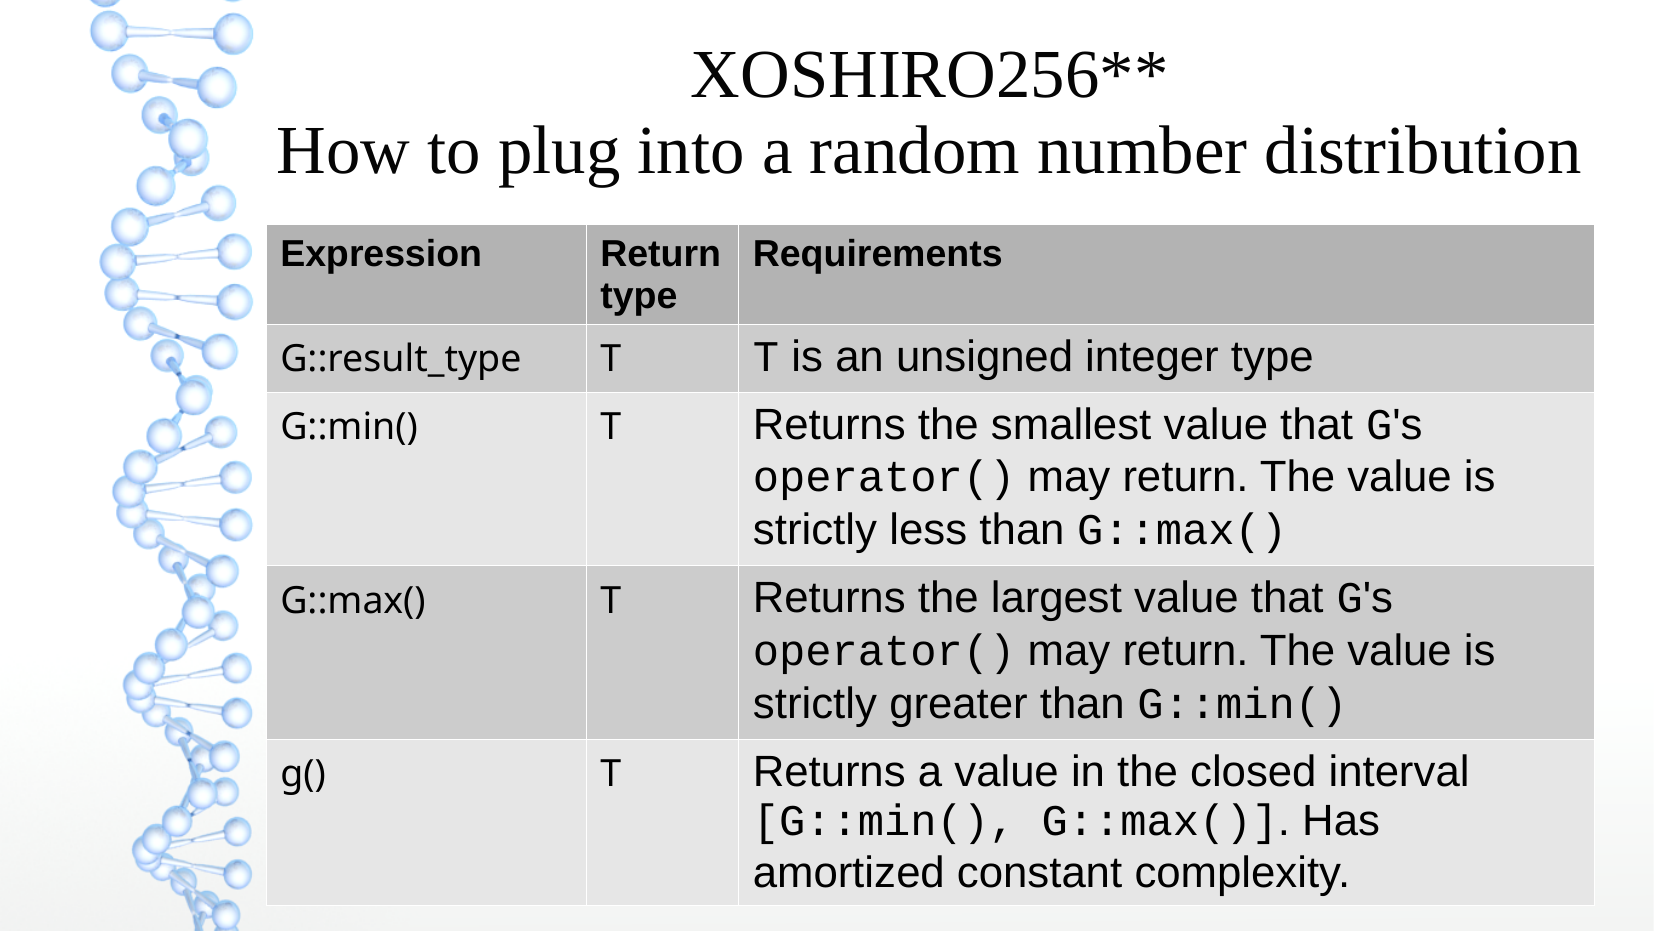

# XOSHIRO256** How to plug into a random number distribution
| Expression | Return type | Requirements |
| --- | --- | --- |
| G::result\_type | T | T is an unsigned integer type |
| G::min() | T | Returns the smallest value that G's operator() may return. The value is strictly less than G::max() |
| G::max() | T | Returns the largest value that G's operator() may return. The value is strictly greater than G::min() |
| g() | T | Returns a value in the closed interval [G::min(), G::max()]. Has amortized constant complexity. |
16